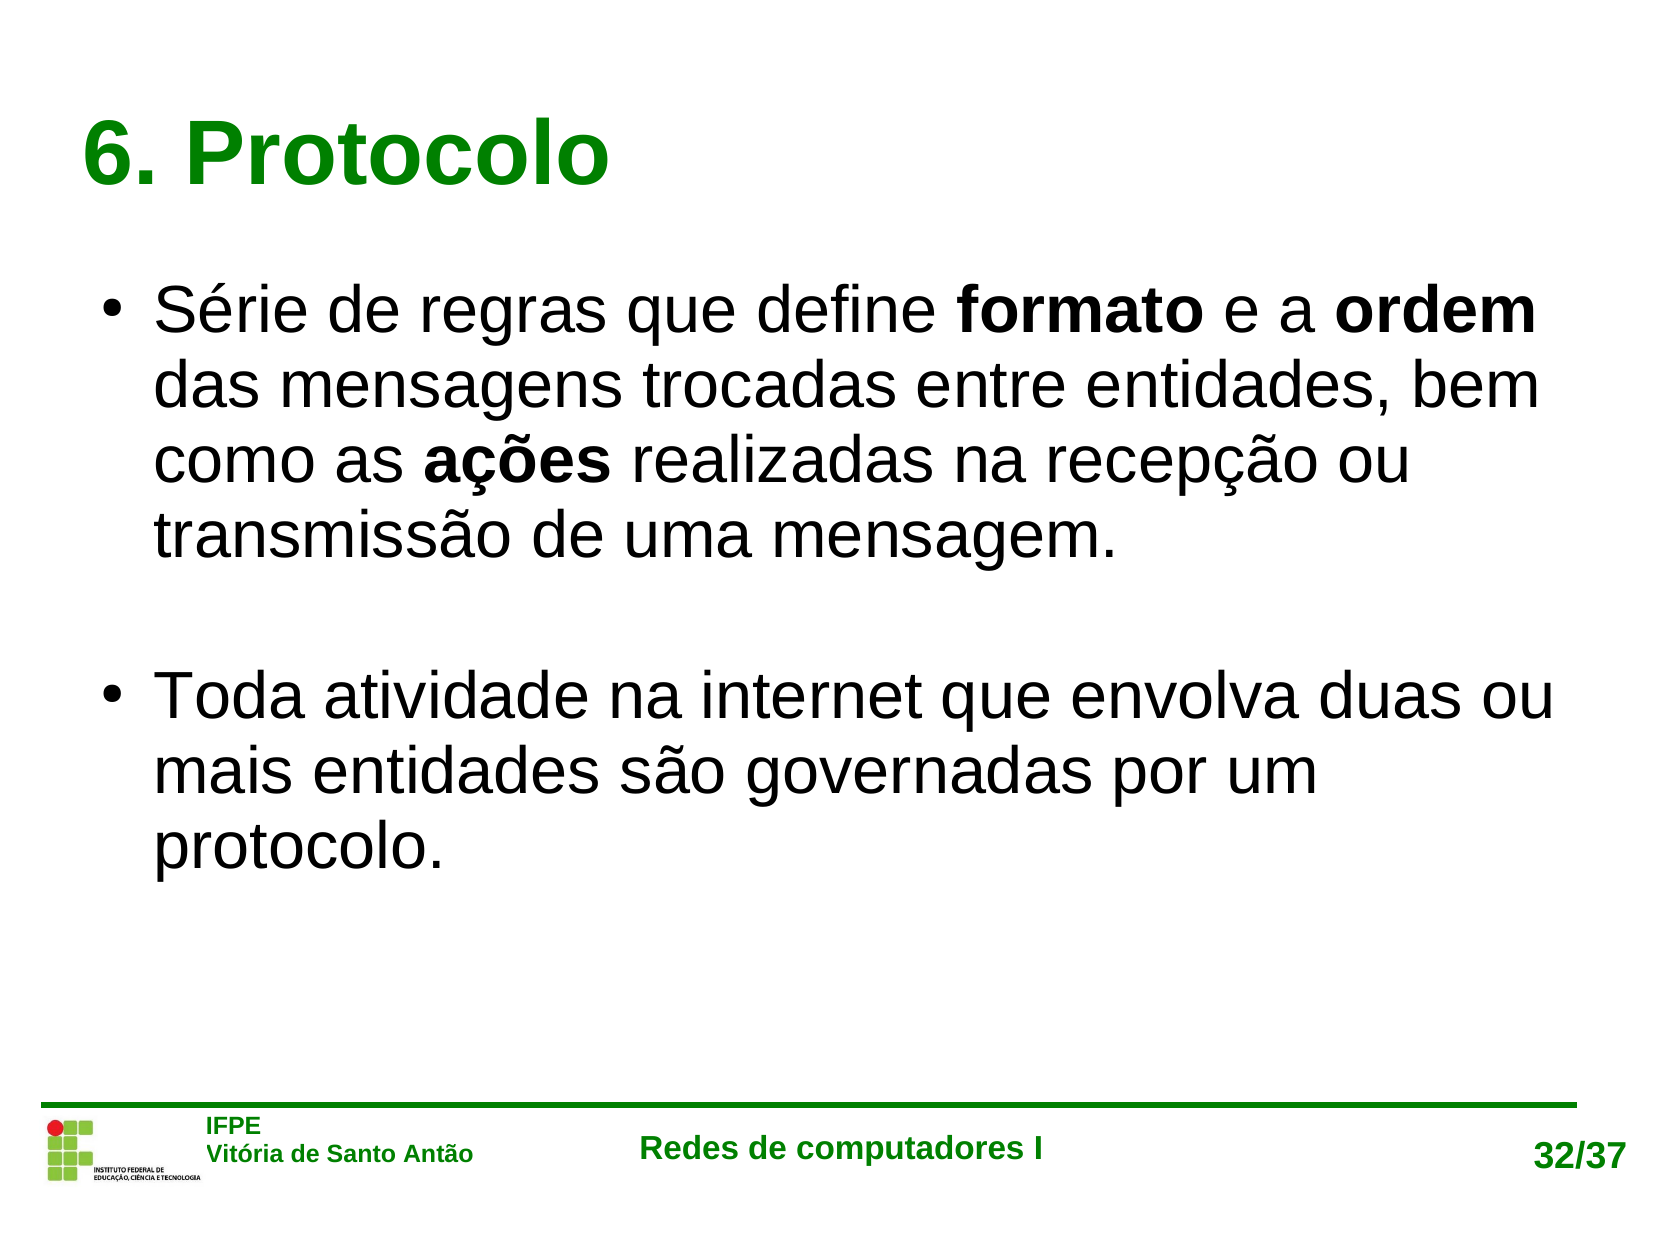

# 6. Protocolo
Série de regras que define formato e a ordem das mensagens trocadas entre entidades, bem como as ações realizadas na recepção ou transmissão de uma mensagem.
Toda atividade na internet que envolva duas ou mais entidades são governadas por um protocolo.